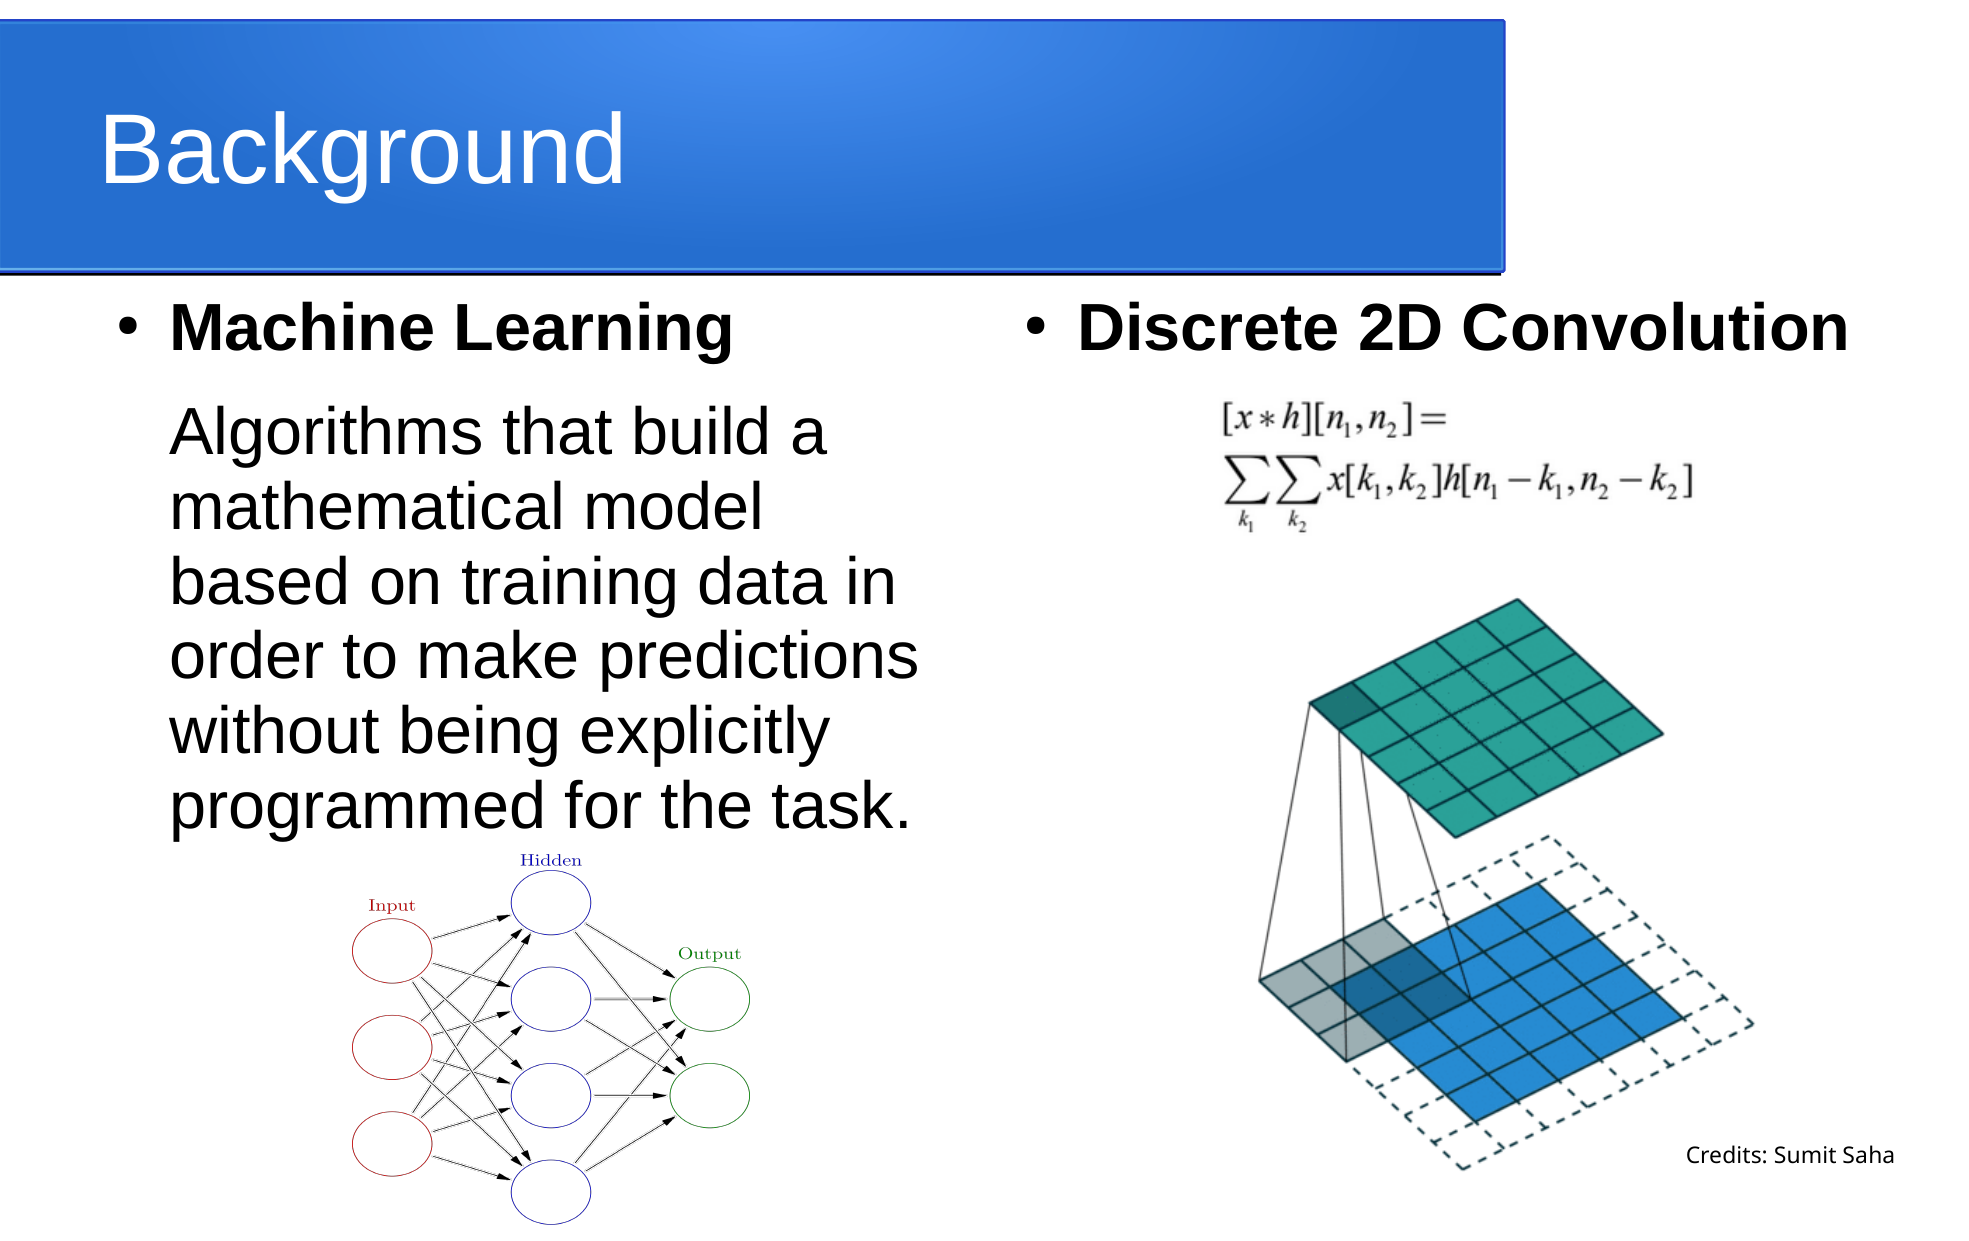

# Background
Machine Learning
Algorithms that build a mathematical model based on training data in order to make predictions without being explicitly programmed for the task.
Discrete 2D Convolution
Credits: Sumit Saha